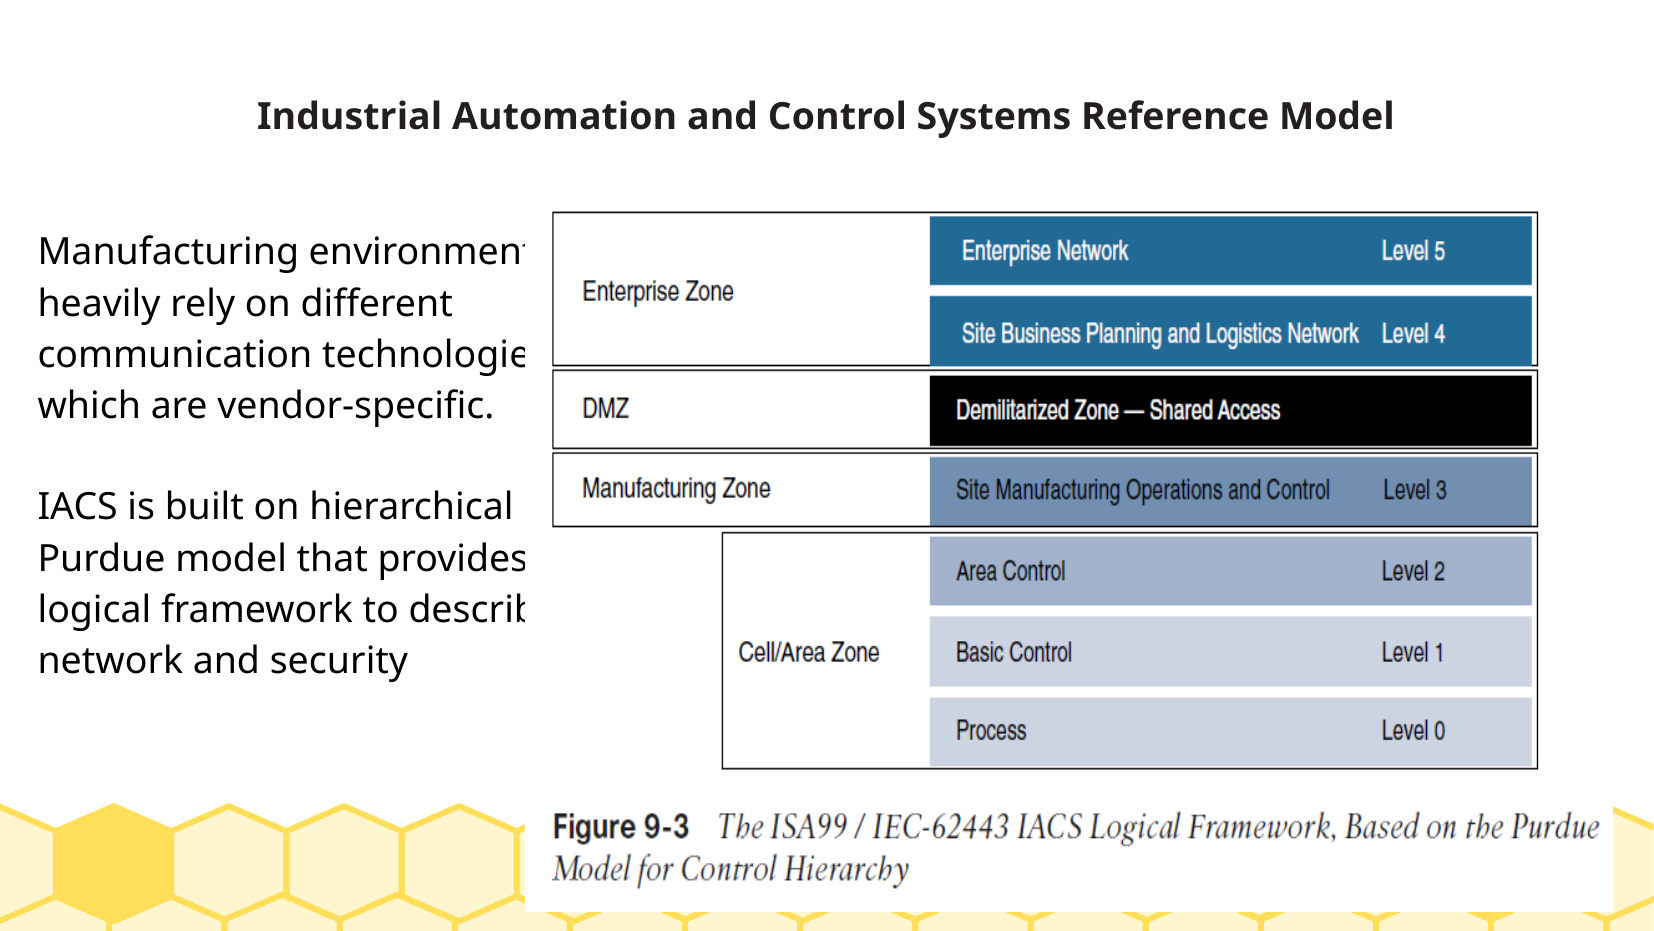

# Industrial Automation and Control Systems Reference Model
Manufacturing environments heavily rely on different communication technologies which are vendor-specific.
IACS is built on hierarchical Purdue model that provides logical framework to describe network and security